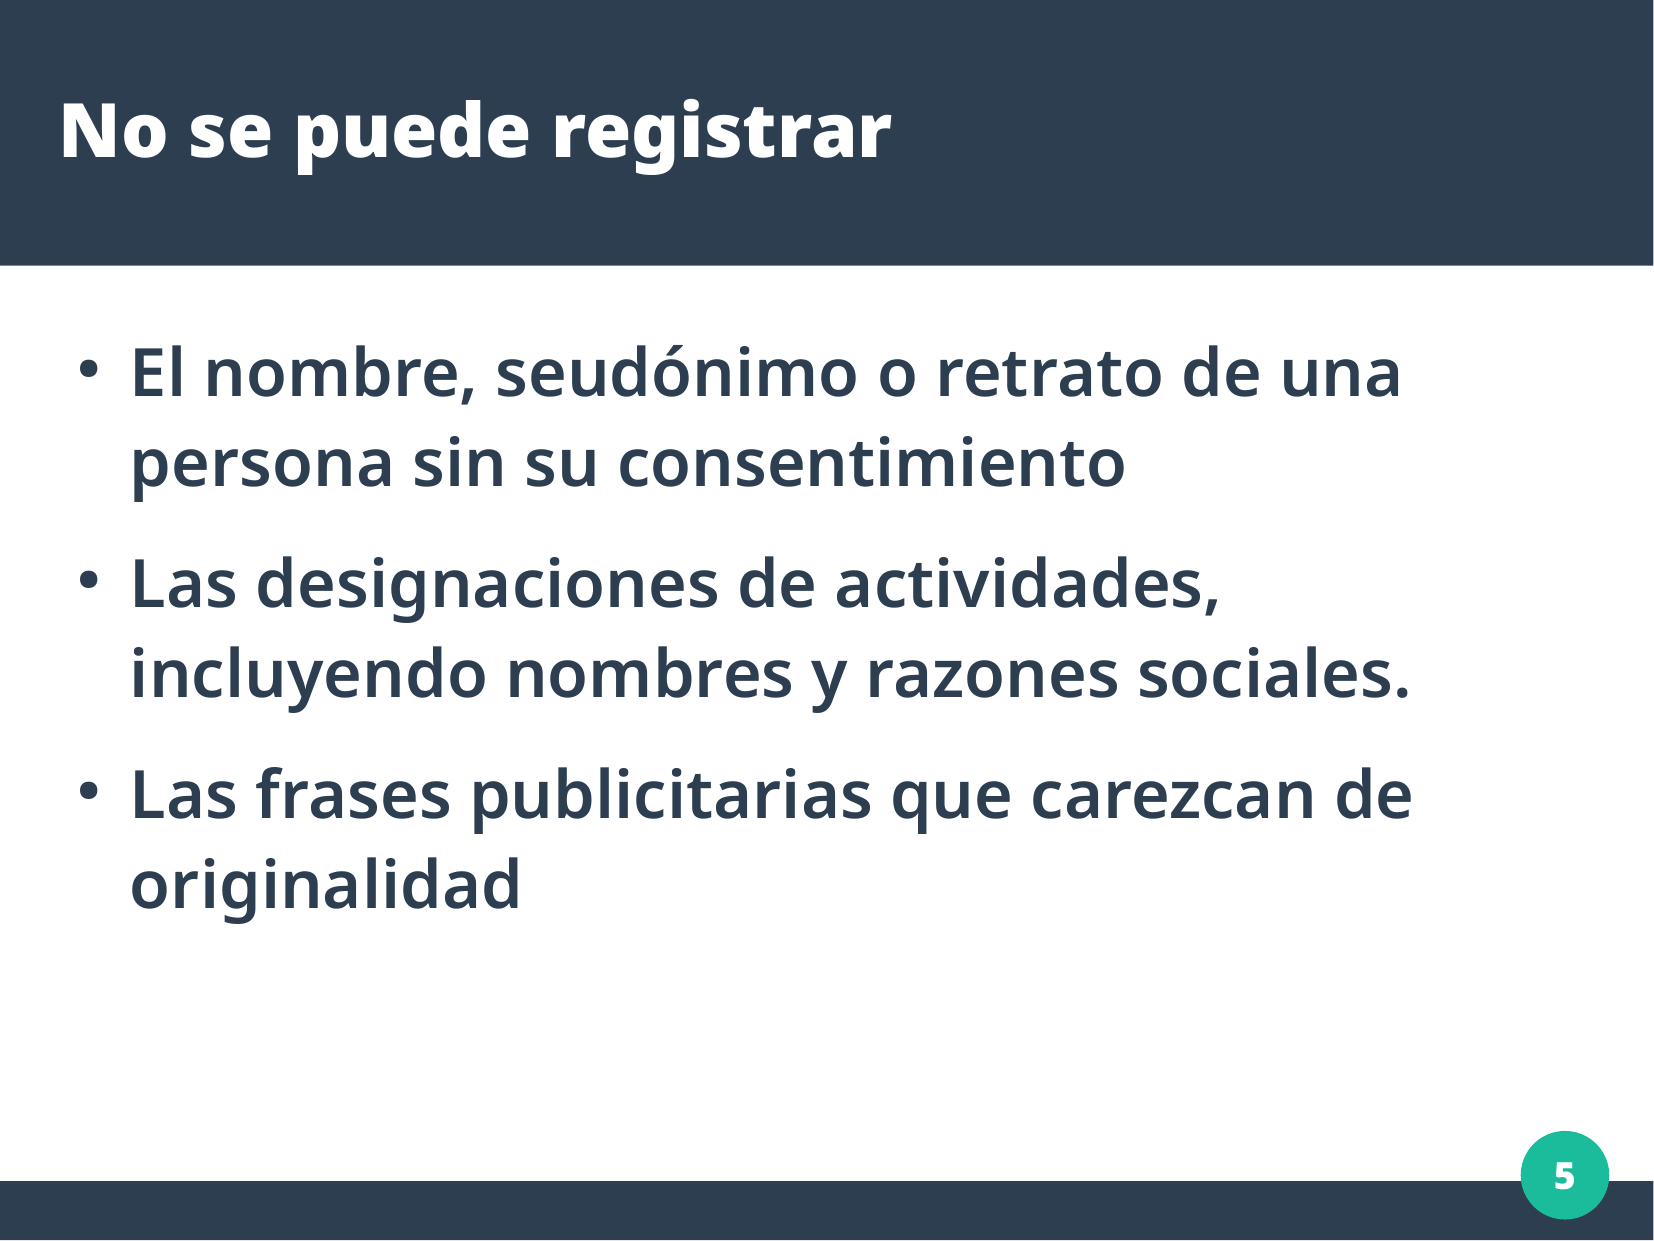

# No se puede registrar
El nombre, seudónimo o retrato de una persona sin su consentimiento
Las designaciones de actividades, incluyendo nombres y razones sociales.
Las frases publicitarias que carezcan de originalidad
5